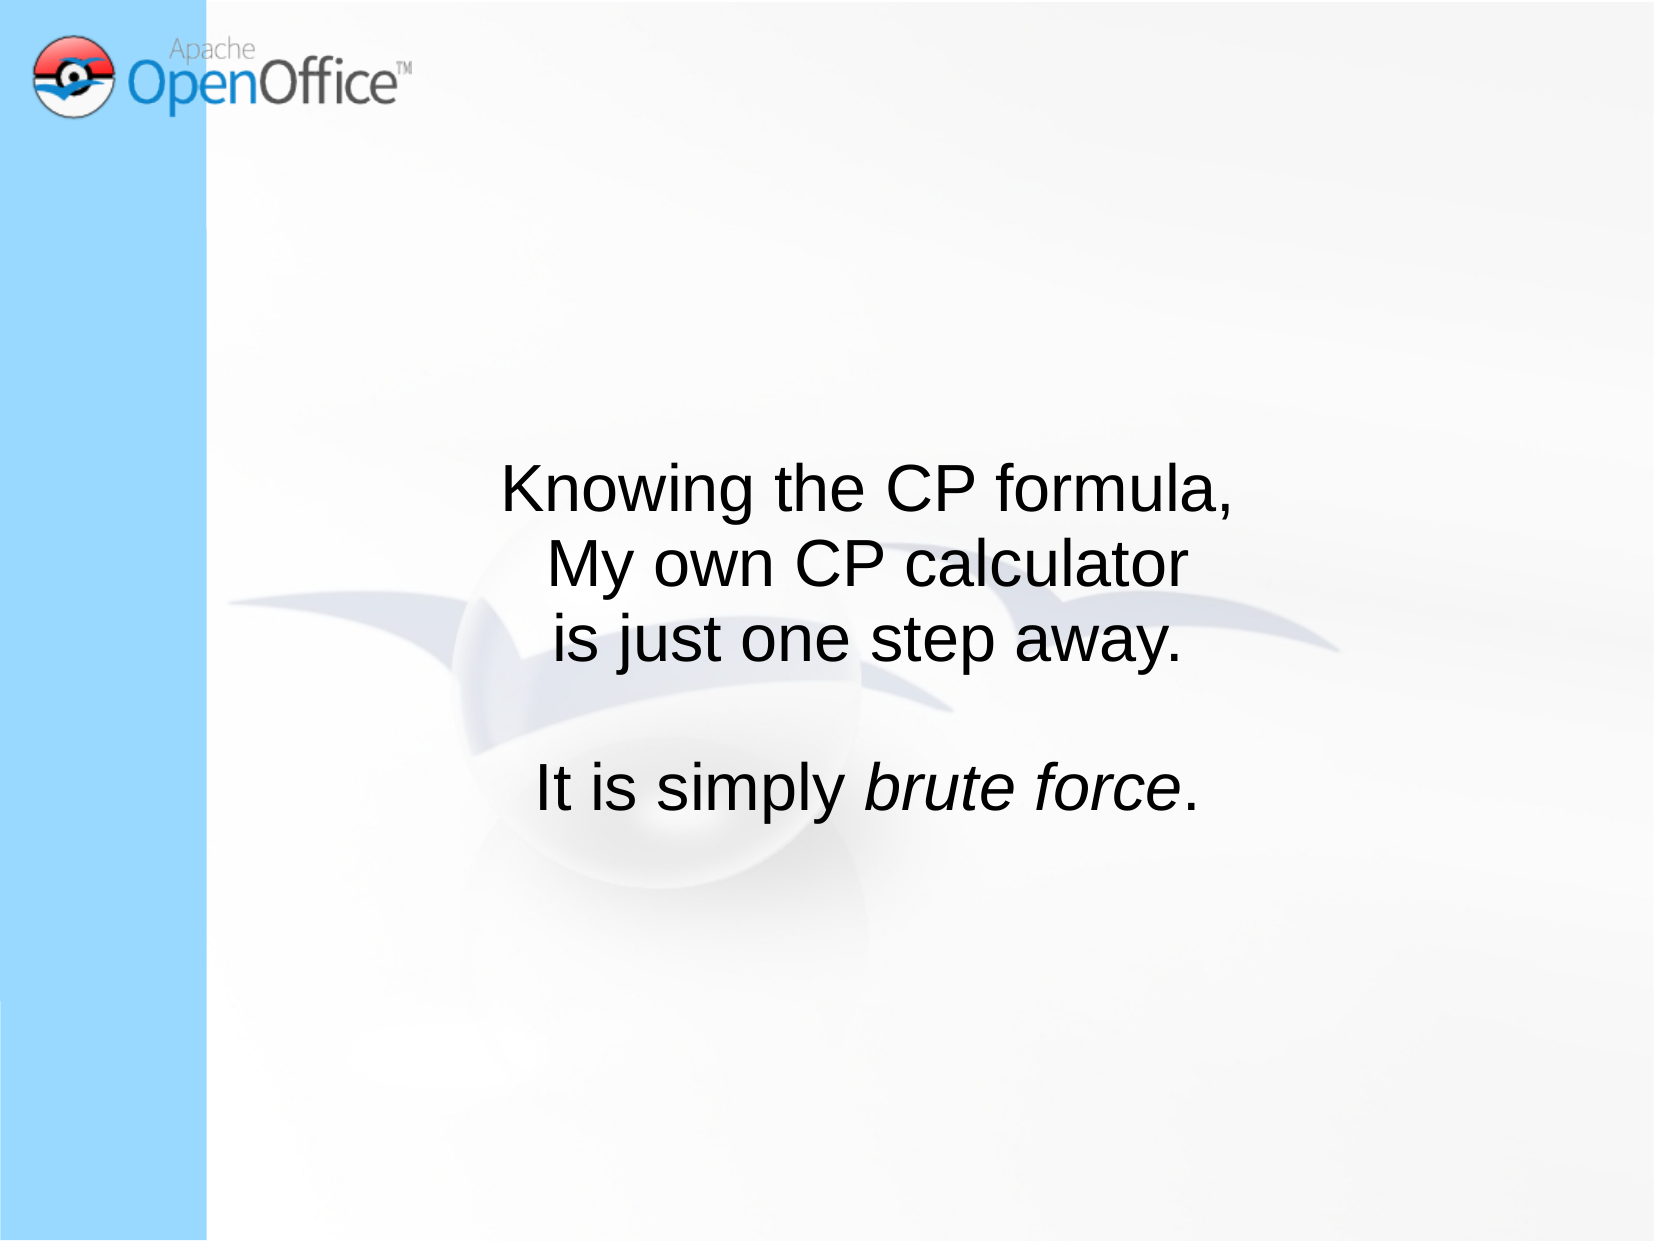

# Knowing the CP formula,
My own CP calculator
is just one step away.
It is simply brute force.